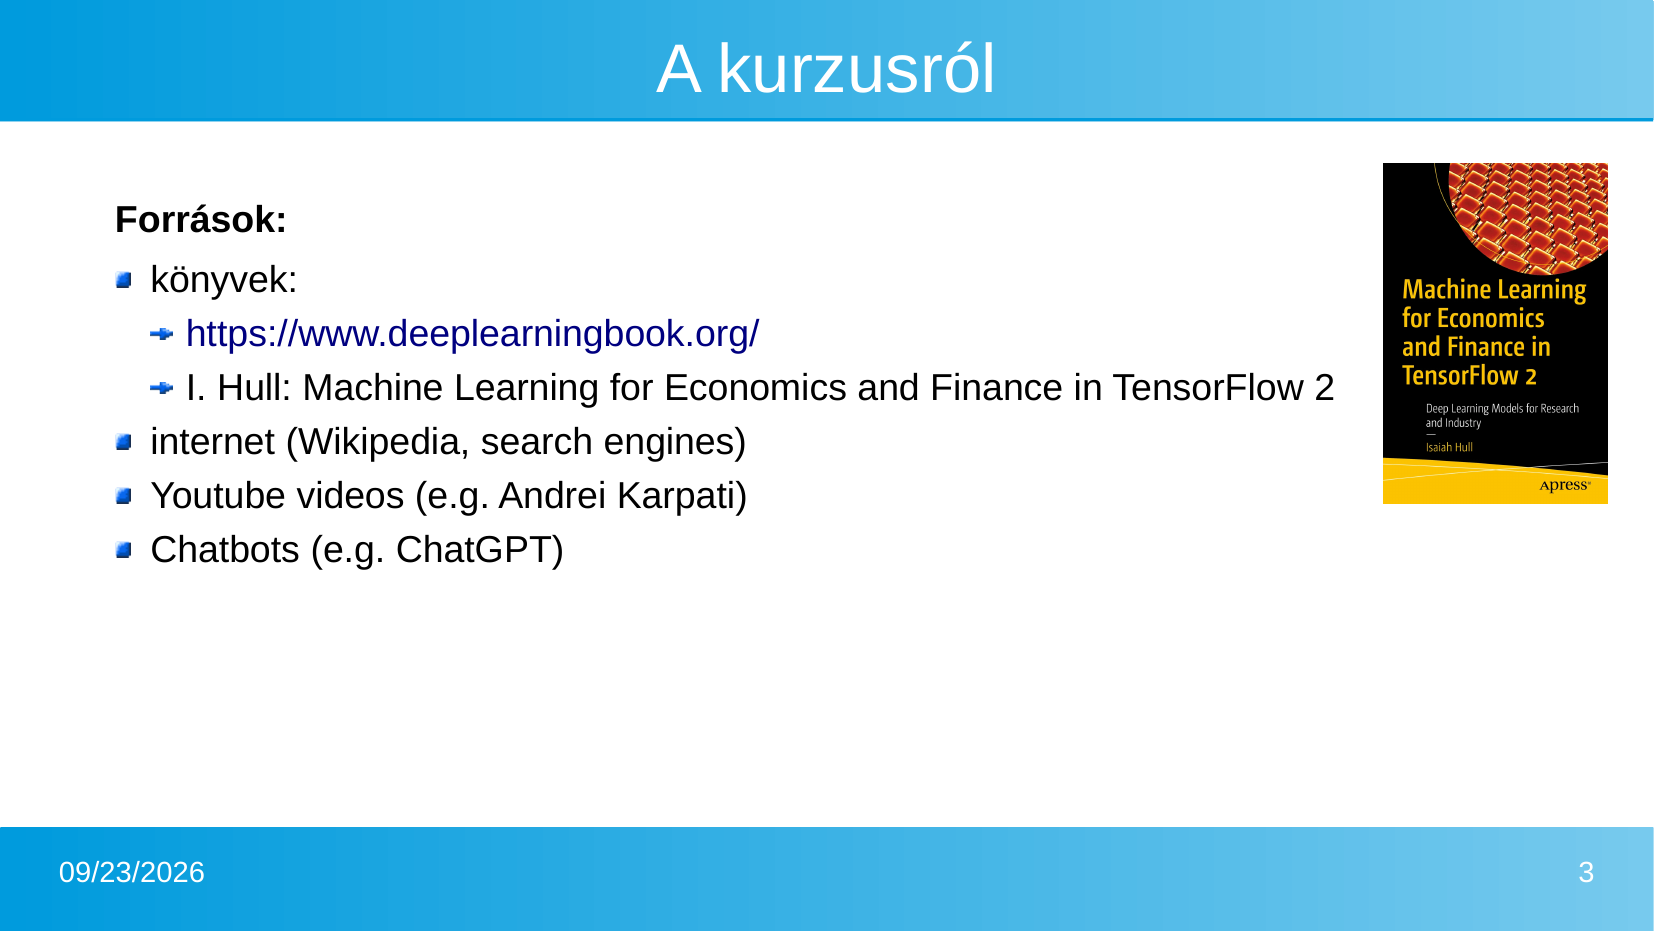

# A kurzusról
Források:
könyvek:
https://www.deeplearningbook.org/
I. Hull: Machine Learning for Economics and Finance in TensorFlow 2
internet (Wikipedia, search engines)
Youtube videos (e.g. Andrei Karpati)
Chatbots (e.g. ChatGPT)
3